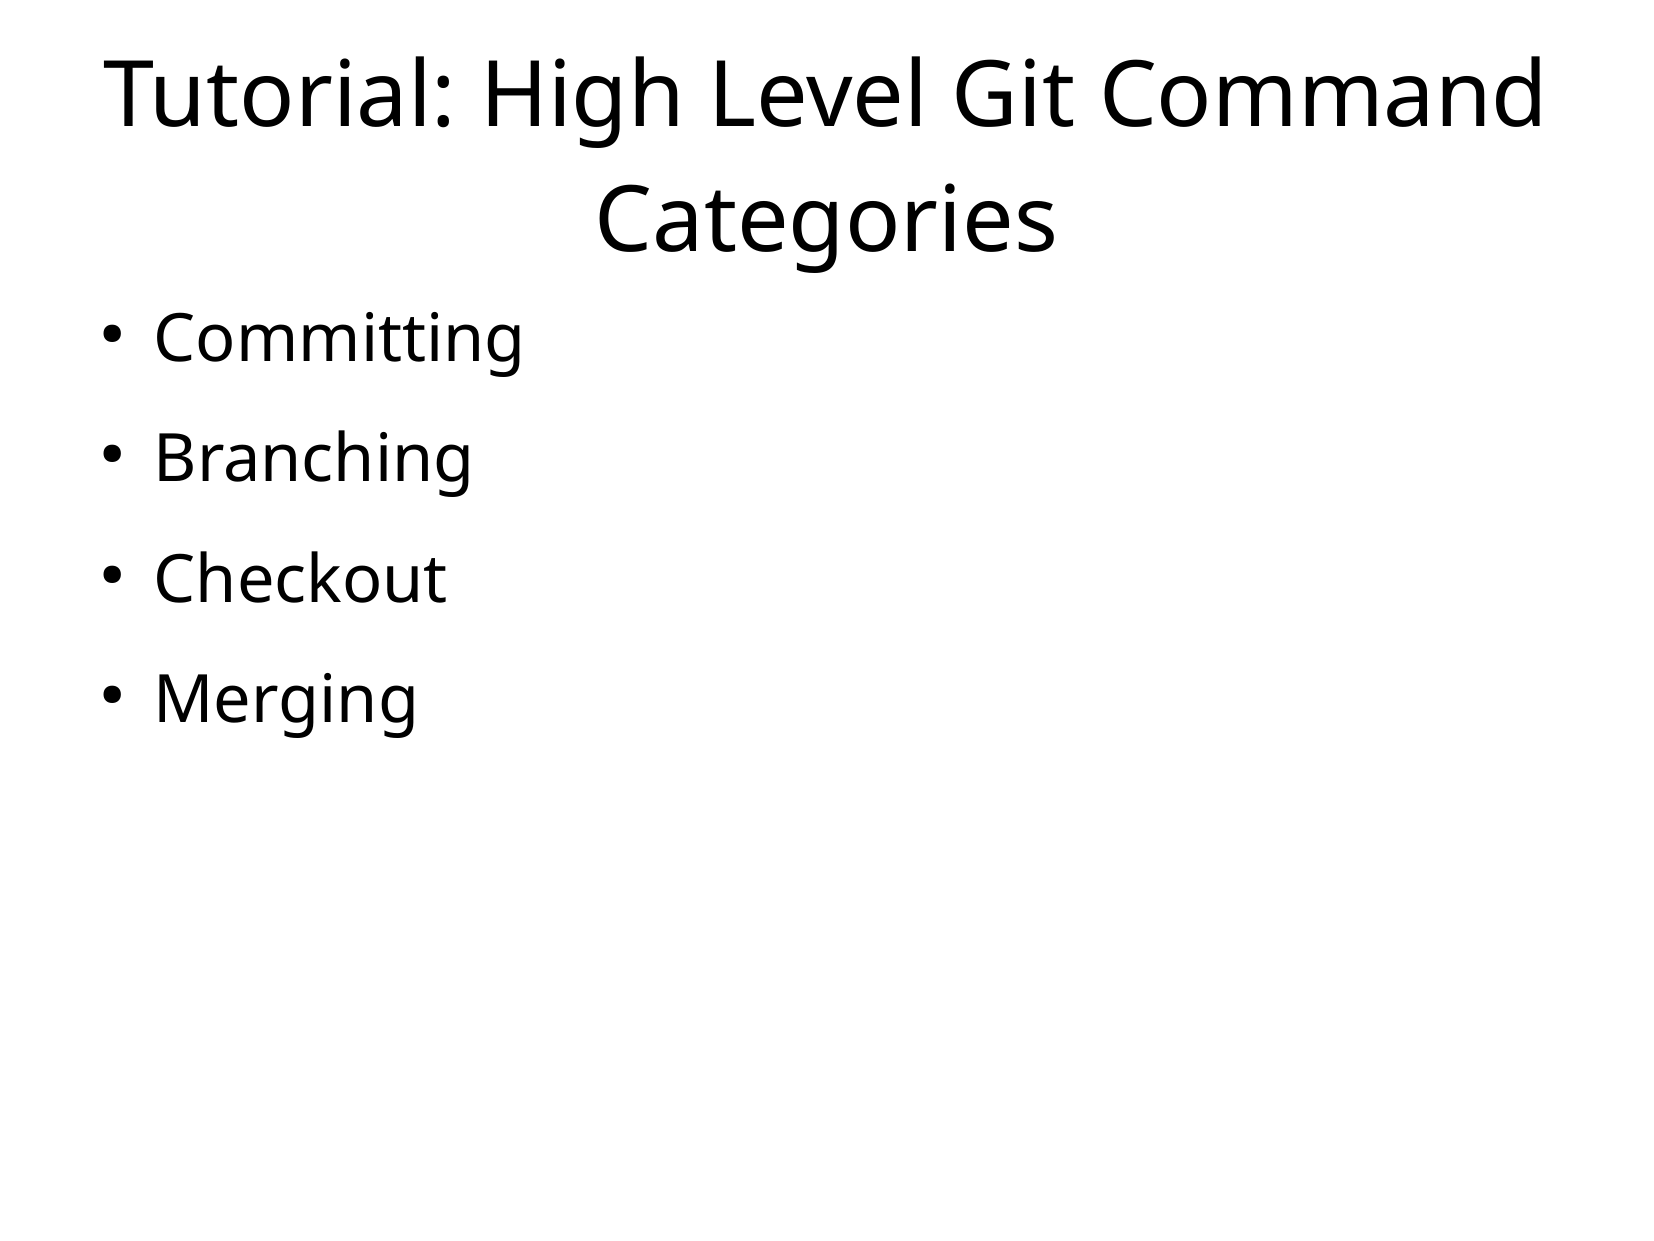

# Tutorial: High Level Git Command Categories
Committing
Branching
Checkout
Merging